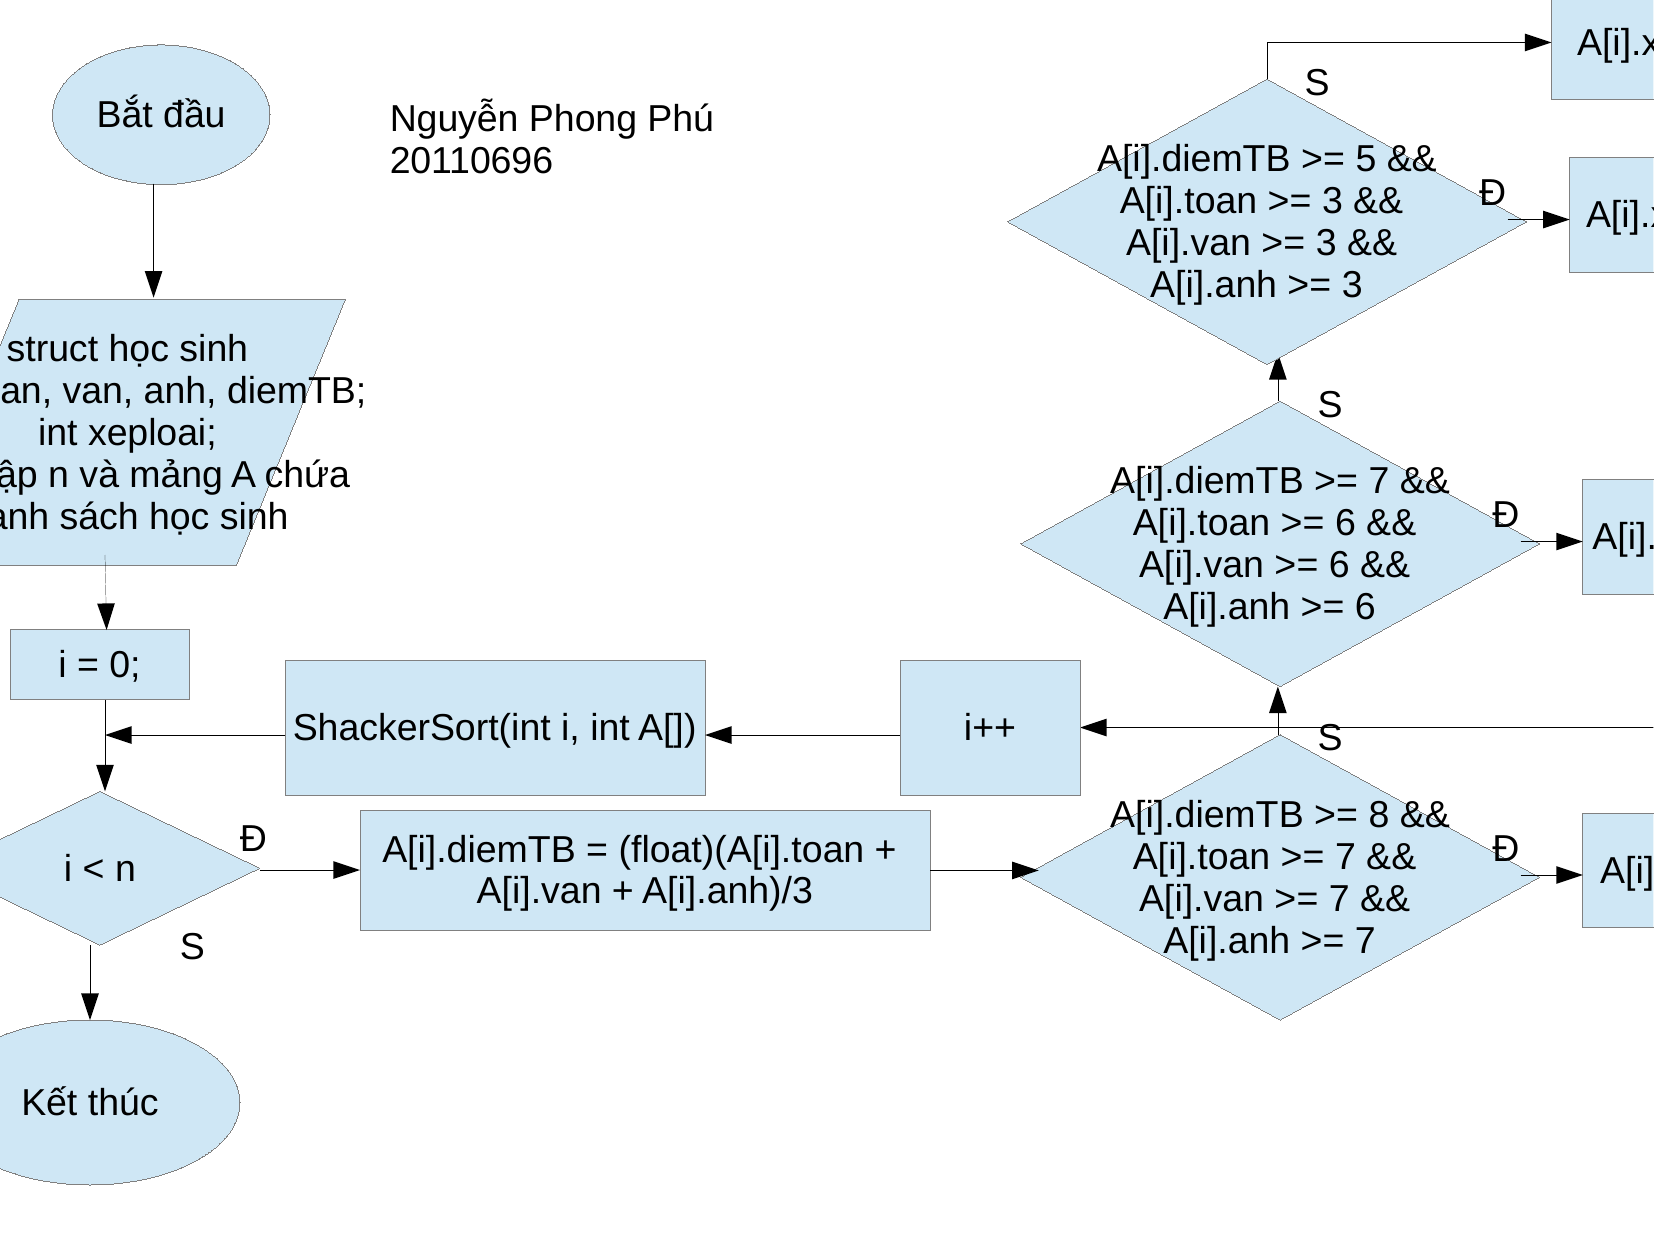

A[i].xeploai = 4;
Bắt đầu
S
A[i].diemTB >= 5 &&
A[i].toan >= 3 &&
A[i].van >= 3 &&
A[i].anh >= 3
Nguyễn Phong Phú 20110696
A[i].xeploai = 3;
Đ
struct học sinh
float toan, van, anh, diemTB;
int xeploai;
và nhập n và mảng A chứa
danh sách học sinh
S
A[i].diemTB >= 7 &&
A[i].toan >= 6 &&
A[i].van >= 6 &&
A[i].anh >= 6
A[i].xeploai = 2;
Đ
i = 0;
ShackerSort(int i, int A[])
i++
S
A[i].diemTB >= 8 &&
A[i].toan >= 7 &&
A[i].van >= 7 &&
A[i].anh >= 7
i < n
Đ
A[i].diemTB = (float)(A[i].toan +
A[i].van + A[i].anh)/3
A[i].xeploai = 1;
Đ
S
Kết thúc